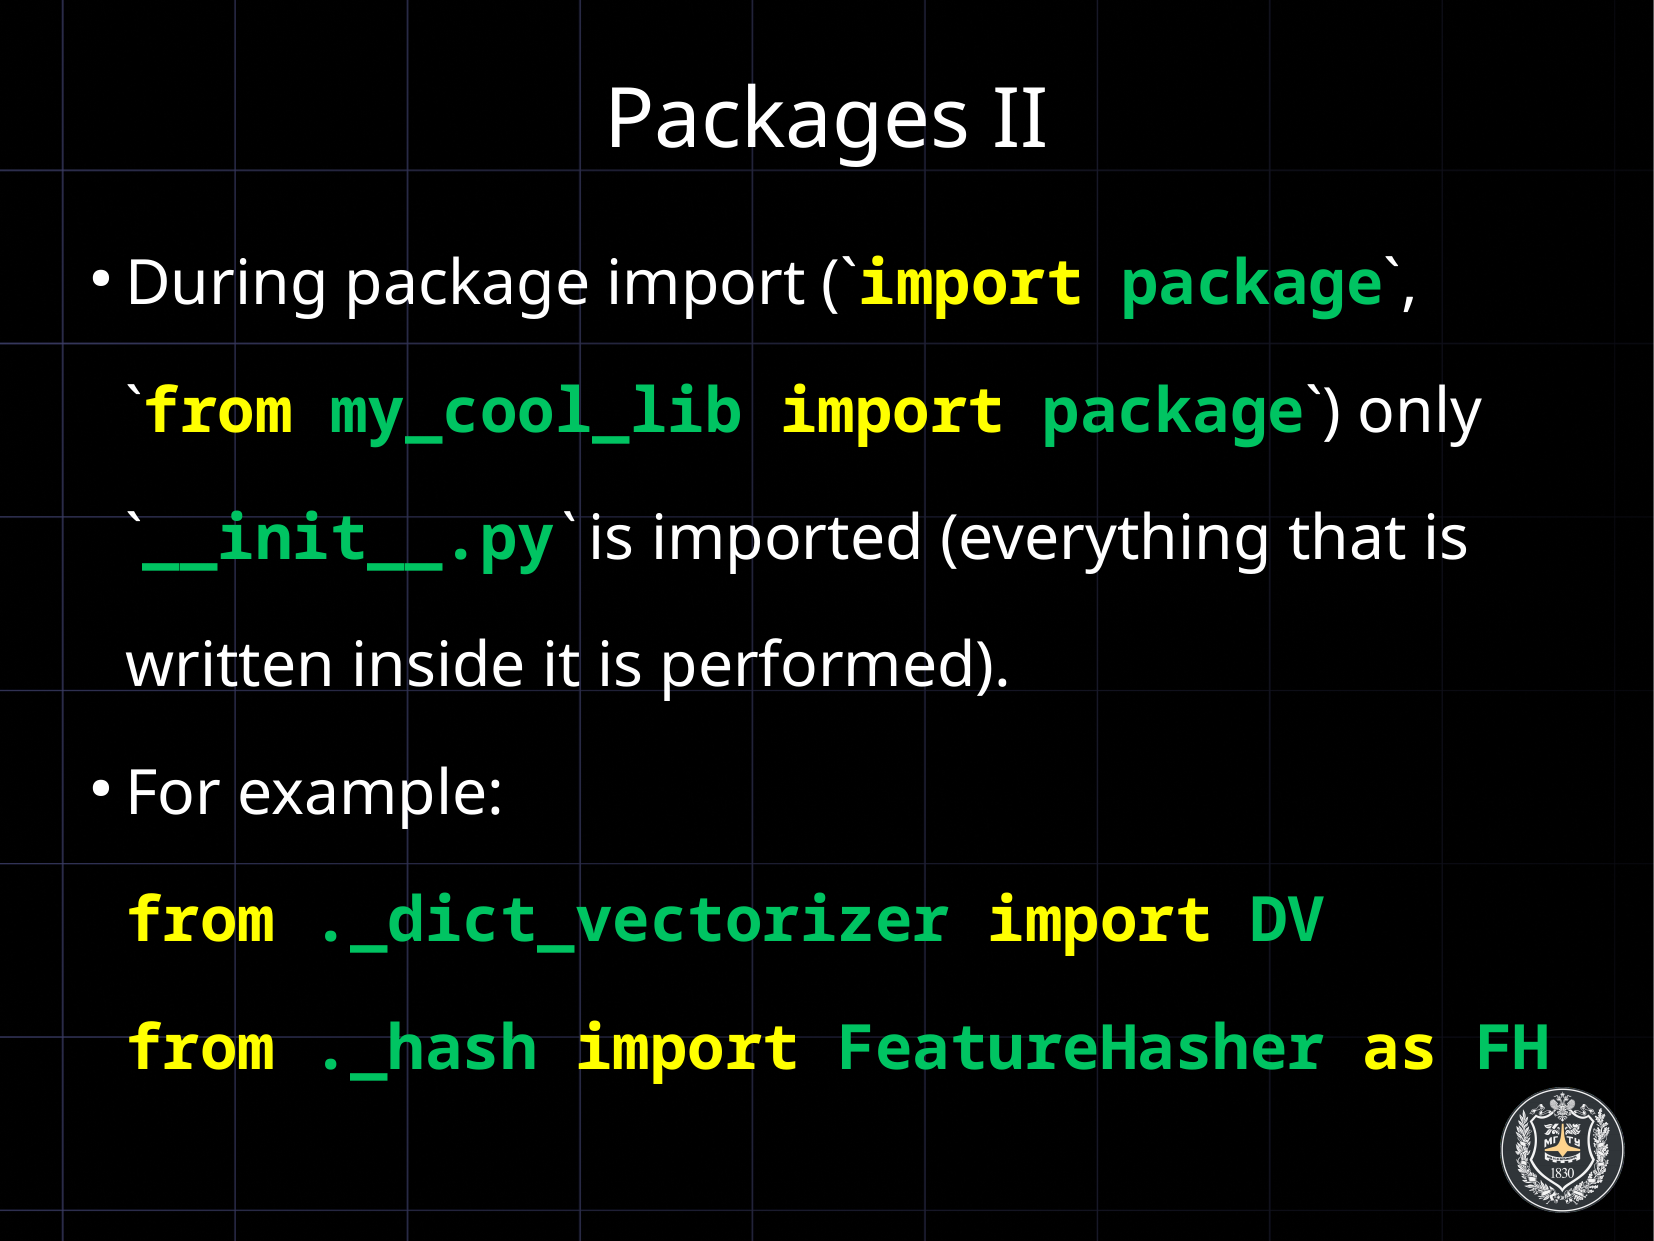

# Packages II
During package import (`import package`, `from my_cool_lib import package`) only `__init__.py` is imported (everything that is written inside it is performed).
For example:
from ._dict_vectorizer import DV
from ._hash import FeatureHasher as FH
__all__ = ['DV', 'FH']